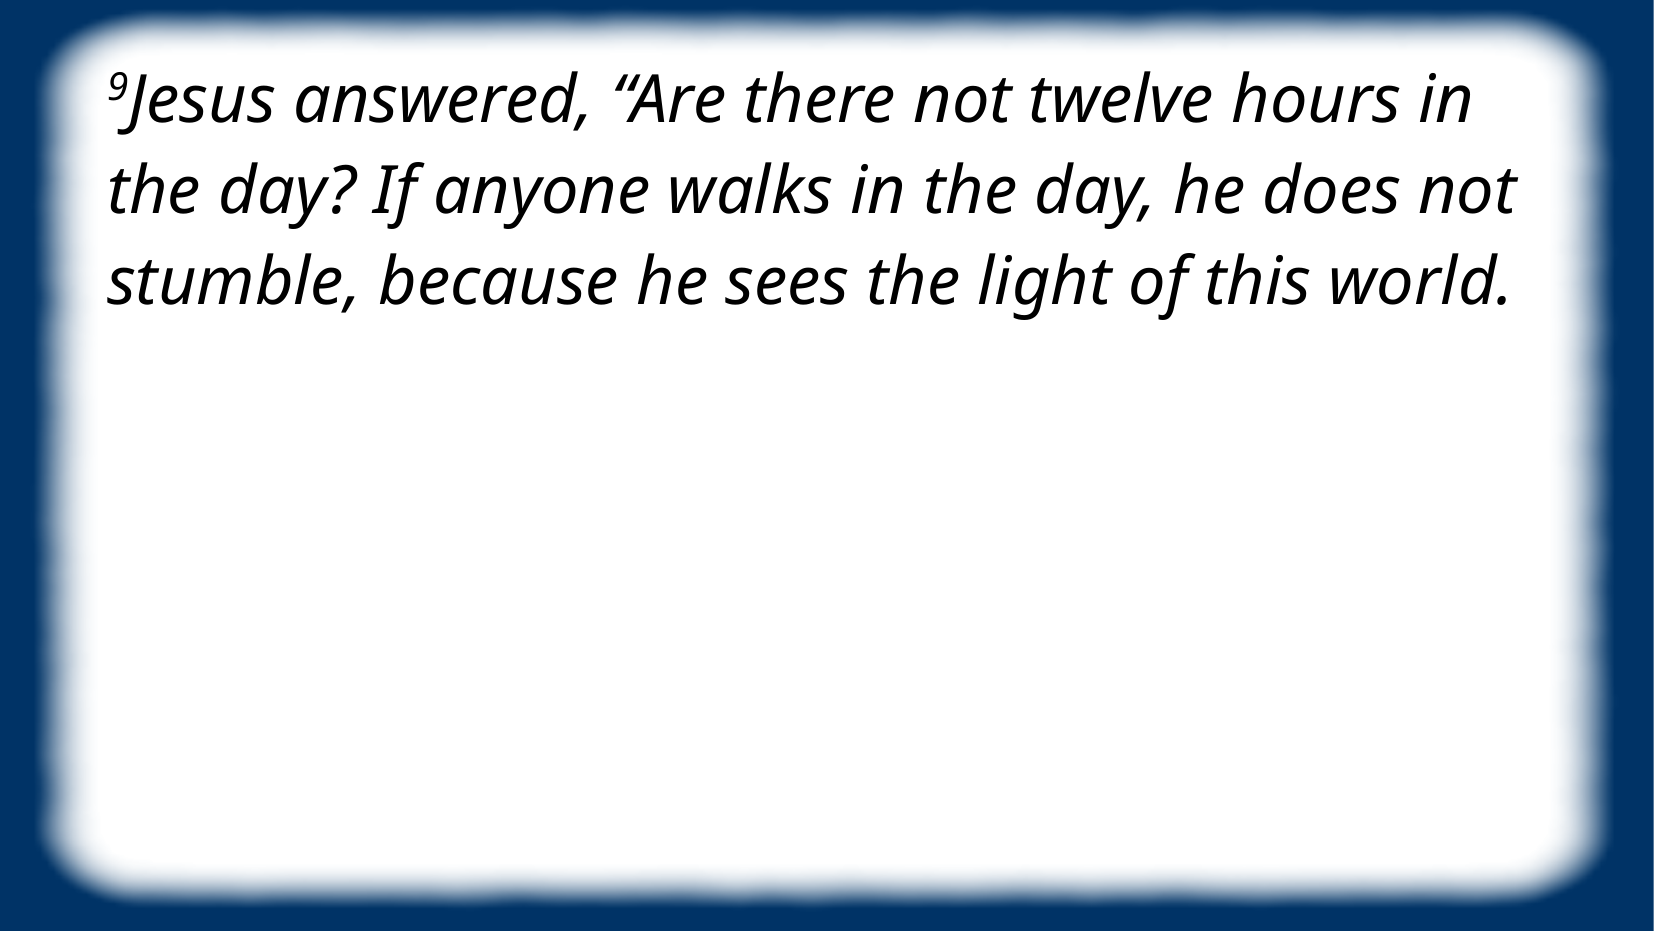

9Jesus answered, “Are there not twelve hours in the day? If anyone walks in the day, he does not stumble, because he sees the light of this world.